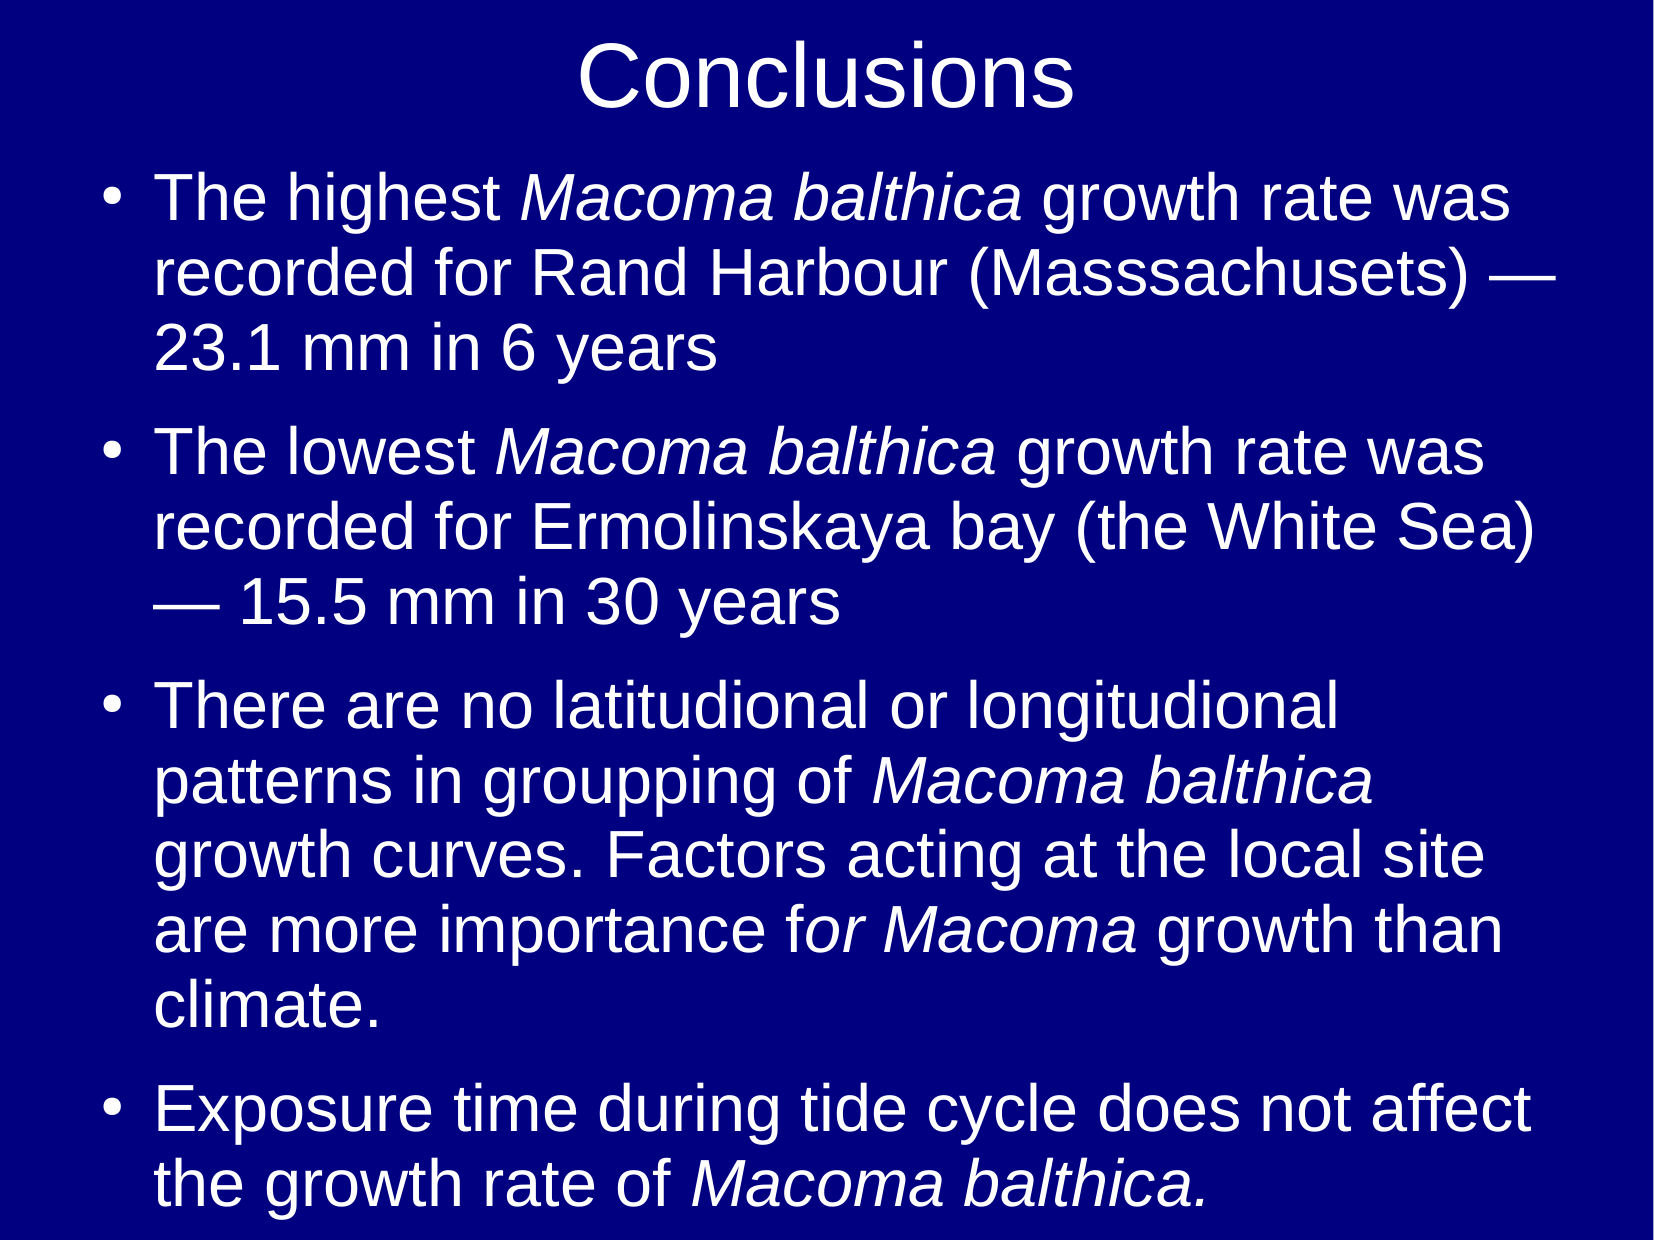

# Conclusions
The highest Macoma balthica growth rate was recorded for Rand Harbour (Masssachusets) — 23.1 mm in 6 years
The lowest Macoma balthica growth rate was recorded for Ermolinskaya bay (the White Sea) — 15.5 mm in 30 years
There are no latitudional or longitudional patterns in groupping of Macoma balthica growth curves. Factors acting at the local site are more importance for Macoma growth than climate.
Exposure time during tide cycle does not affect the growth rate of Macoma balthica.